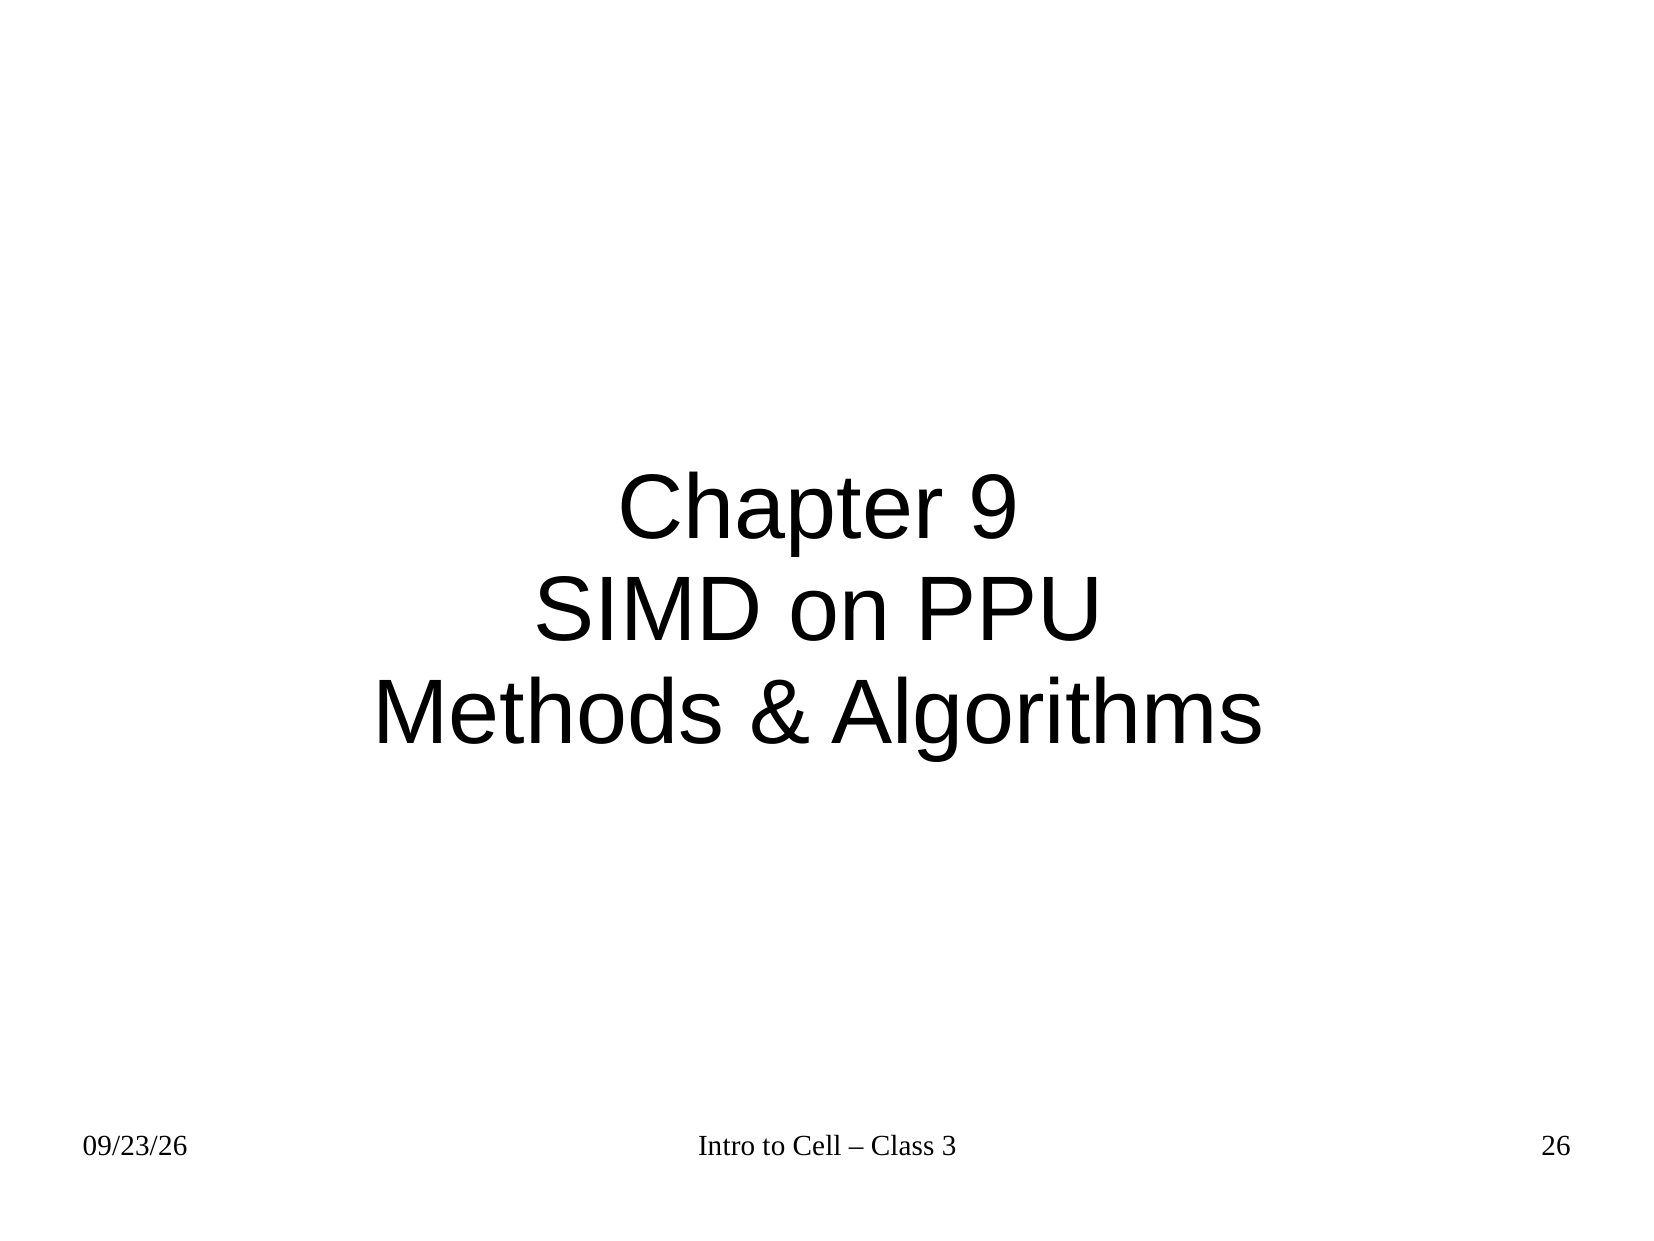

# Chapter 9 SIMD on PPU Methods & Algorithms
Cell Programming Workshop
26